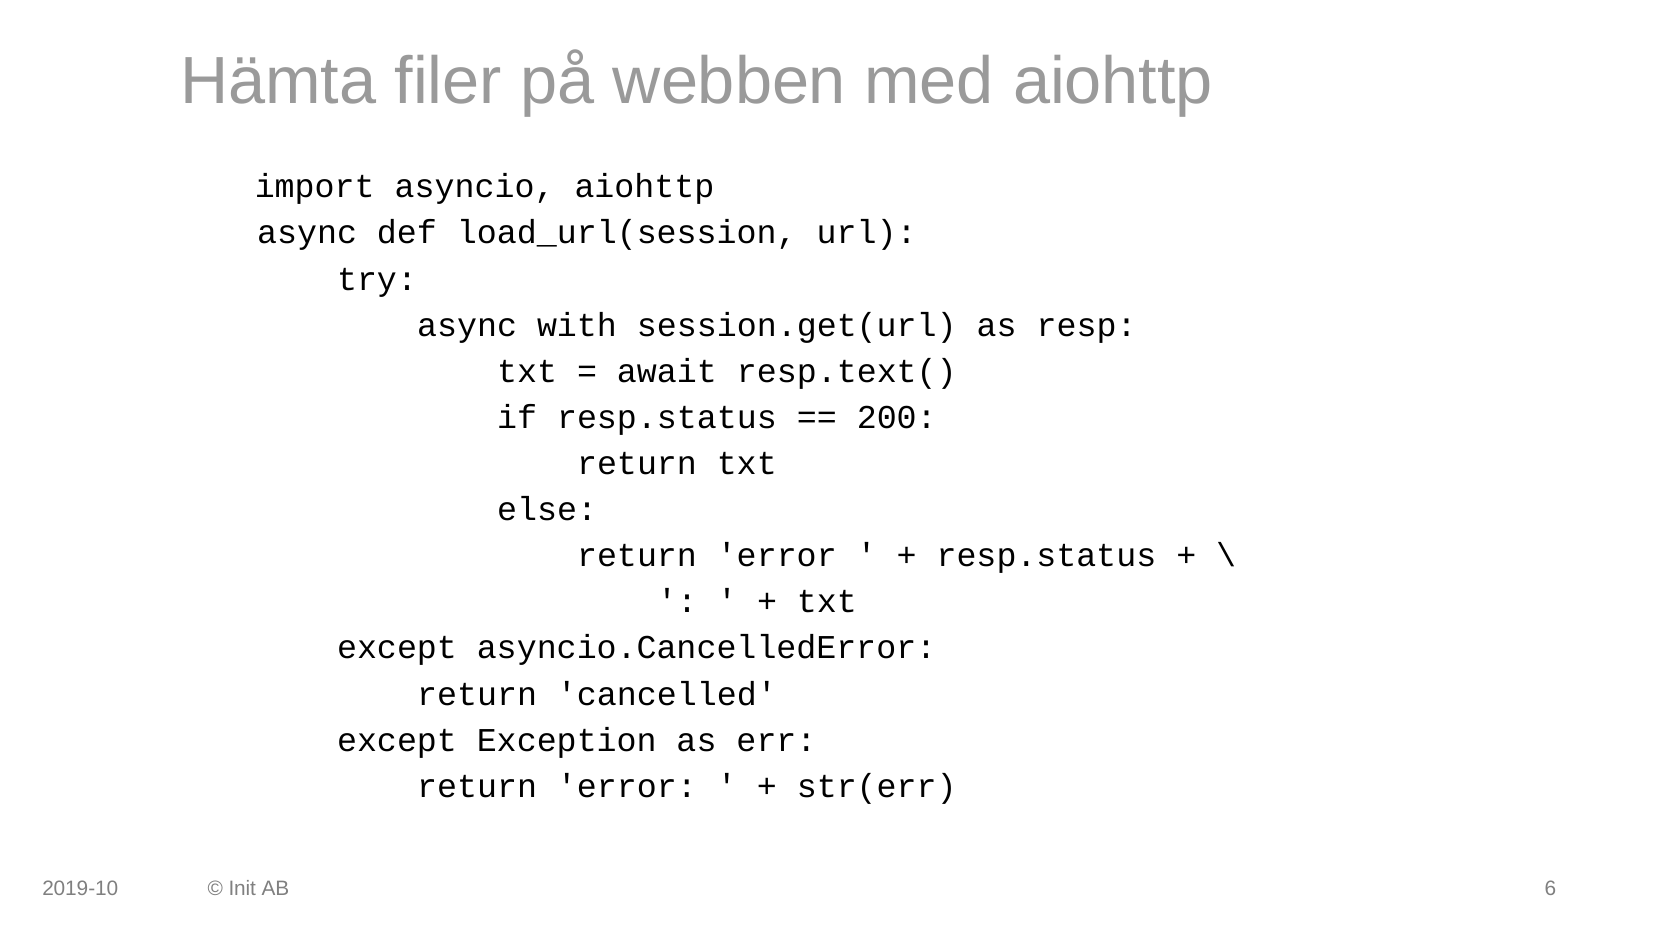

Hämta filer på webben med aiohttp
 import asyncio, aiohttp
async def load_url(session, url):
 try:
 async with session.get(url) as resp:
 txt = await resp.text()
 if resp.status == 200:
 return txt
 else:
 return 'error ' + resp.status + \
 ': ' + txt
 except asyncio.CancelledError:
 return 'cancelled'
 except Exception as err:
 return 'error: ' + str(err)
2019-10
© Init AB